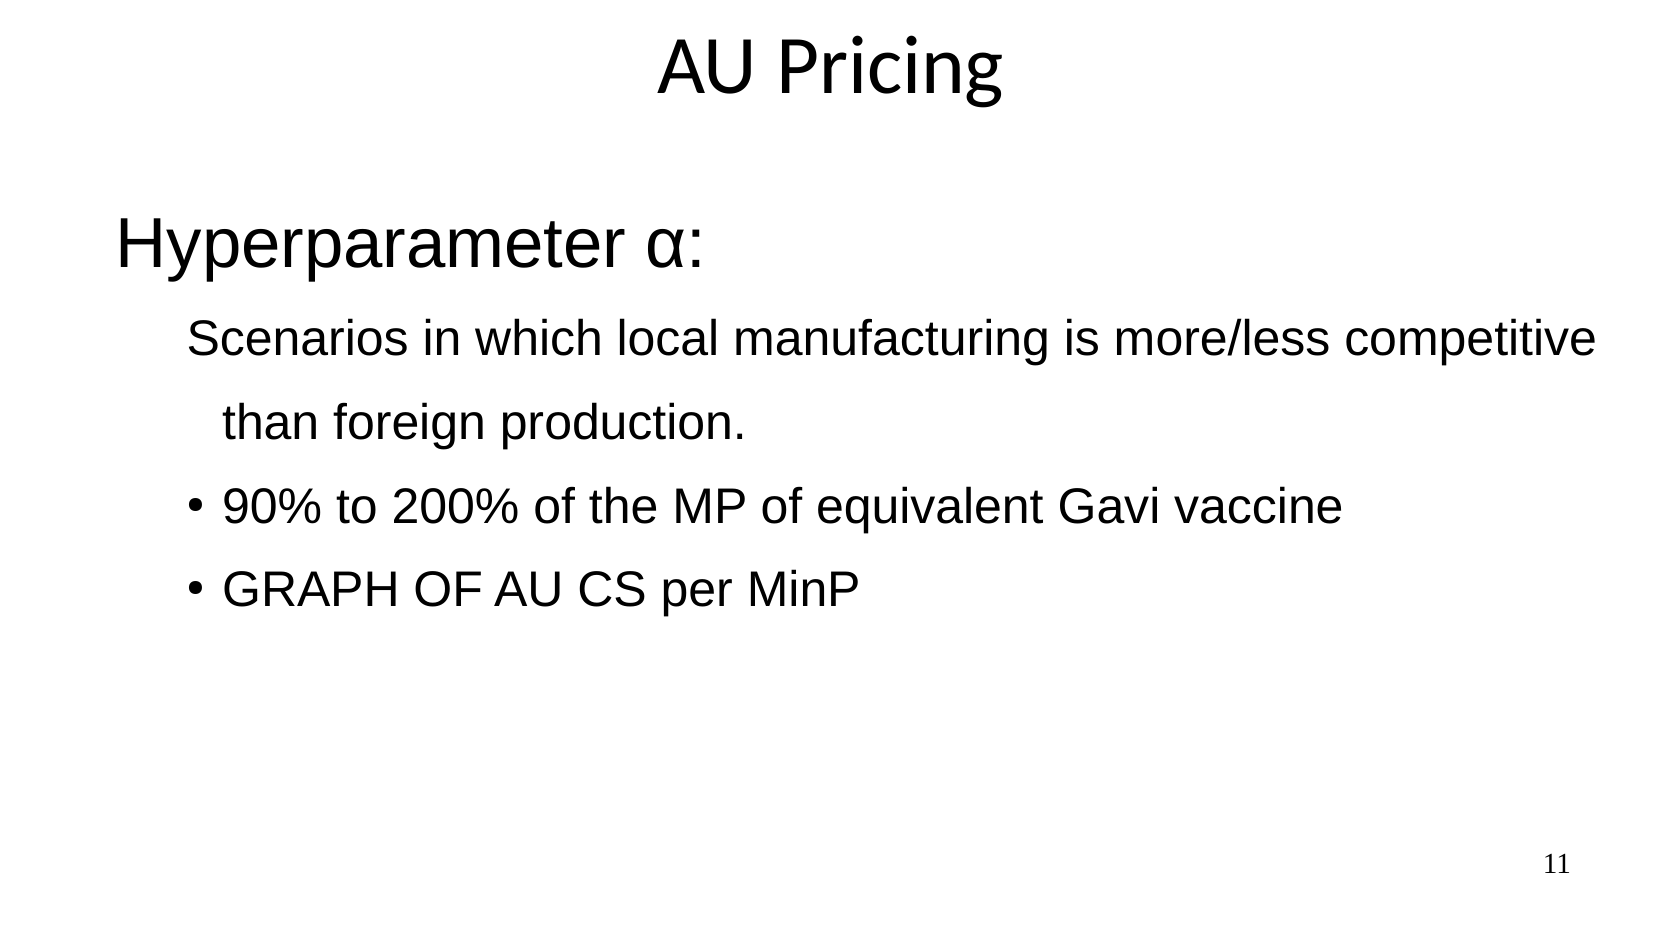

# AU Pricing
Hyperparameter α:
Scenarios in which local manufacturing is more/less competitive
than foreign production.
90% to 200% of the MP of equivalent Gavi vaccine
GRAPH OF AU CS per MinP
11